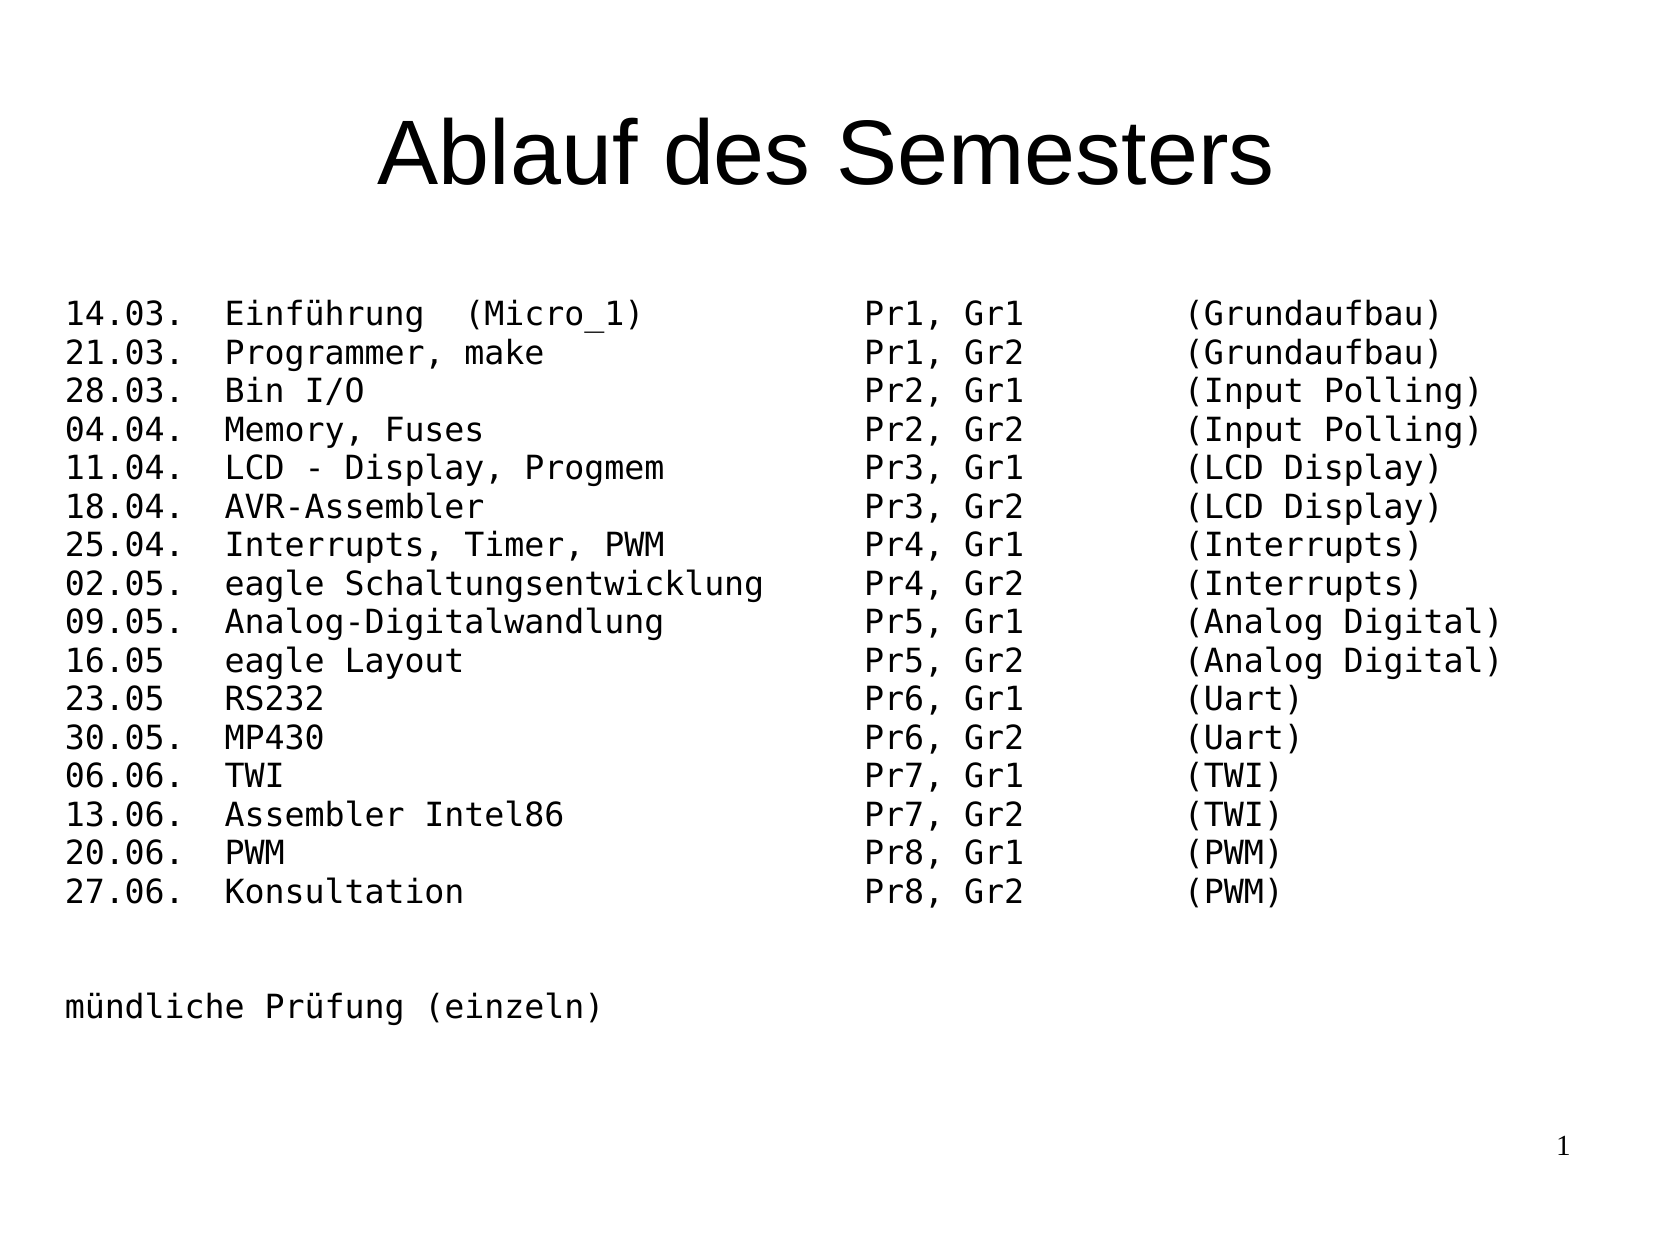

# Ablauf des Semesters
14.03. Einführung (Micro_1) Pr1, Gr1 (Grundaufbau)
21.03. Programmer, make Pr1, Gr2 (Grundaufbau)
28.03. Bin I/O Pr2, Gr1 (Input Polling)
04.04. Memory, Fuses Pr2, Gr2 (Input Polling)
11.04. LCD - Display, Progmem Pr3, Gr1 (LCD Display)
18.04. AVR-Assembler Pr3, Gr2 (LCD Display)
25.04. Interrupts, Timer, PWM Pr4, Gr1 (Interrupts)
02.05. eagle Schaltungsentwicklung Pr4, Gr2 (Interrupts)
09.05. Analog-Digitalwandlung Pr5, Gr1 (Analog Digital)
16.05 eagle Layout Pr5, Gr2 (Analog Digital)
23.05 RS232 Pr6, Gr1 (Uart)
30.05. MP430 Pr6, Gr2 (Uart)
06.06. TWI Pr7, Gr1 (TWI)
13.06. Assembler Intel86 Pr7, Gr2 (TWI)
20.06. PWM Pr8, Gr1 (PWM)
27.06. Konsultation Pr8, Gr2 (PWM)
mündliche Prüfung (einzeln)
1